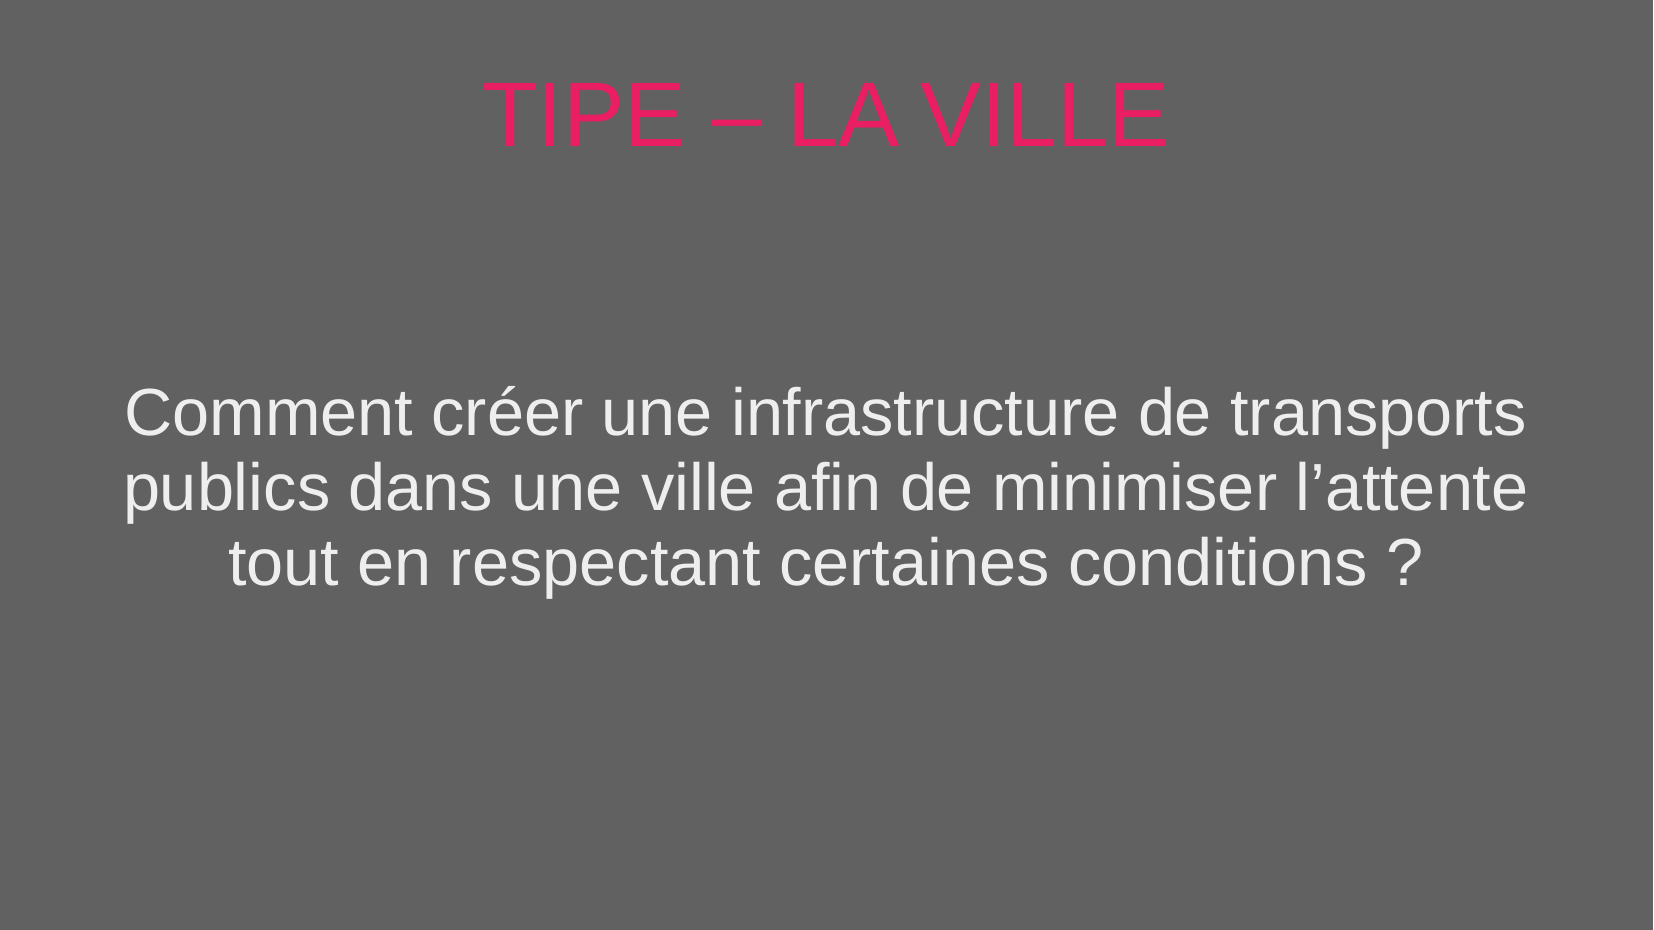

# TIPE – LA VILLE
Comment créer une infrastructure de transports publics dans une ville afin de minimiser l’attente tout en respectant certaines conditions ?